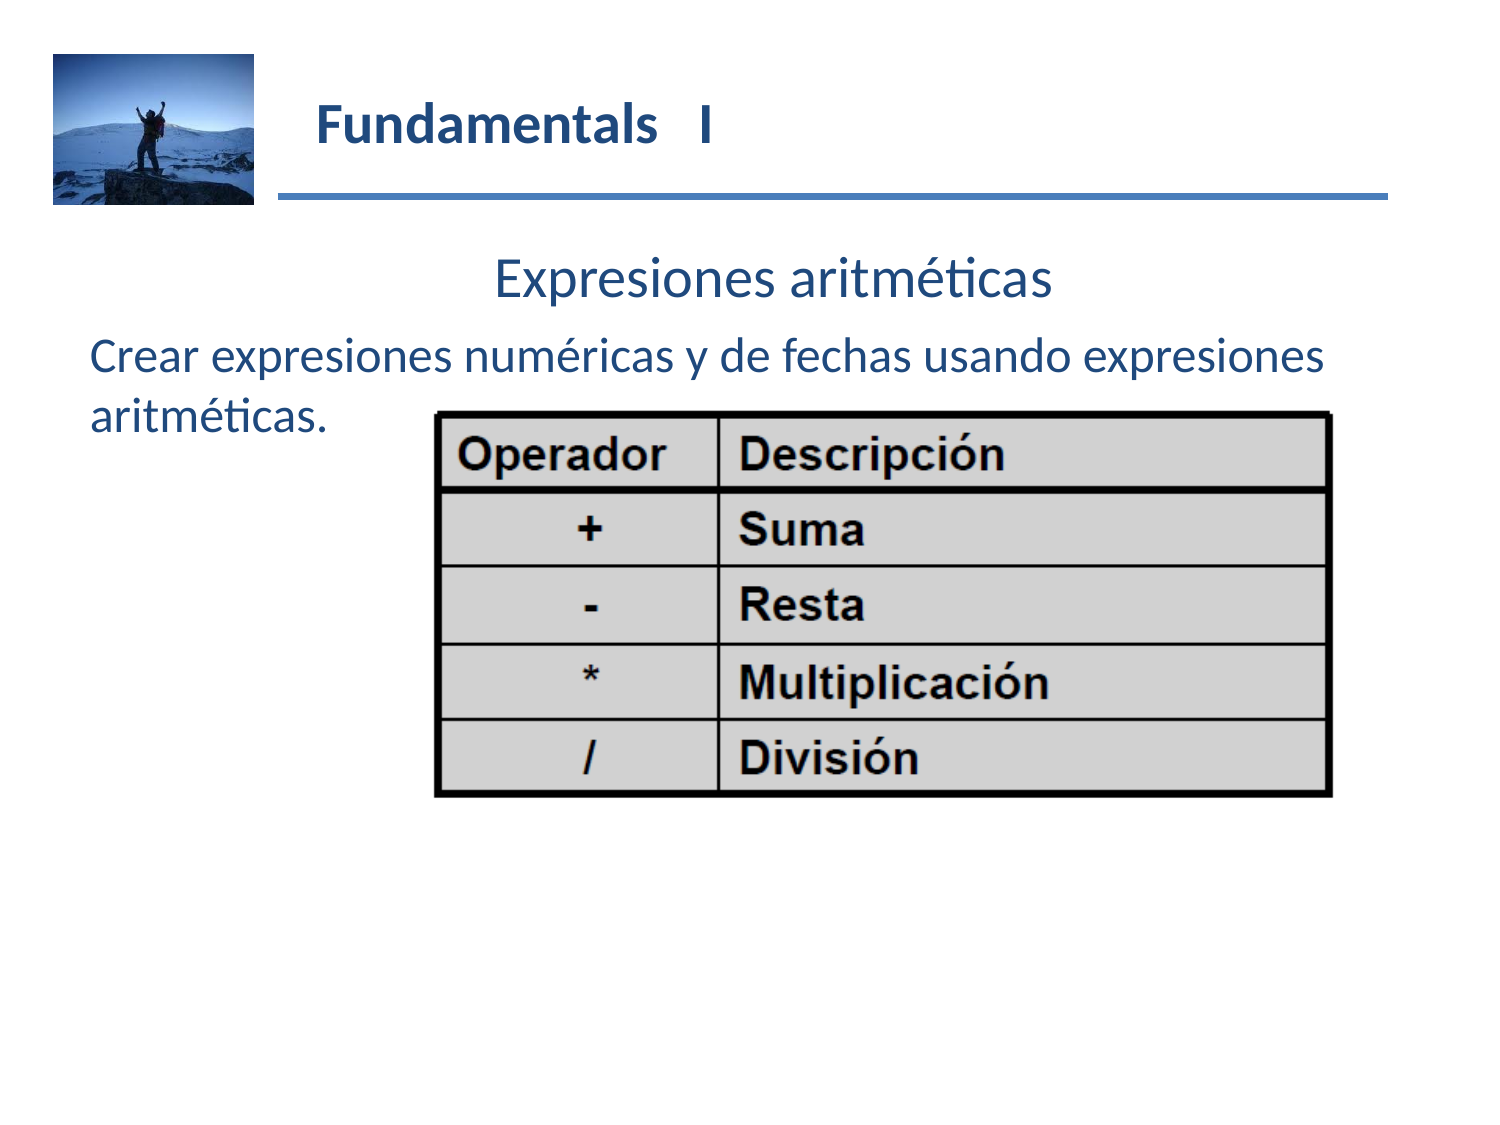

Fundamentals I
Expresiones aritméticas
Crear expresiones numéricas y de fechas usando expresiones aritméticas.